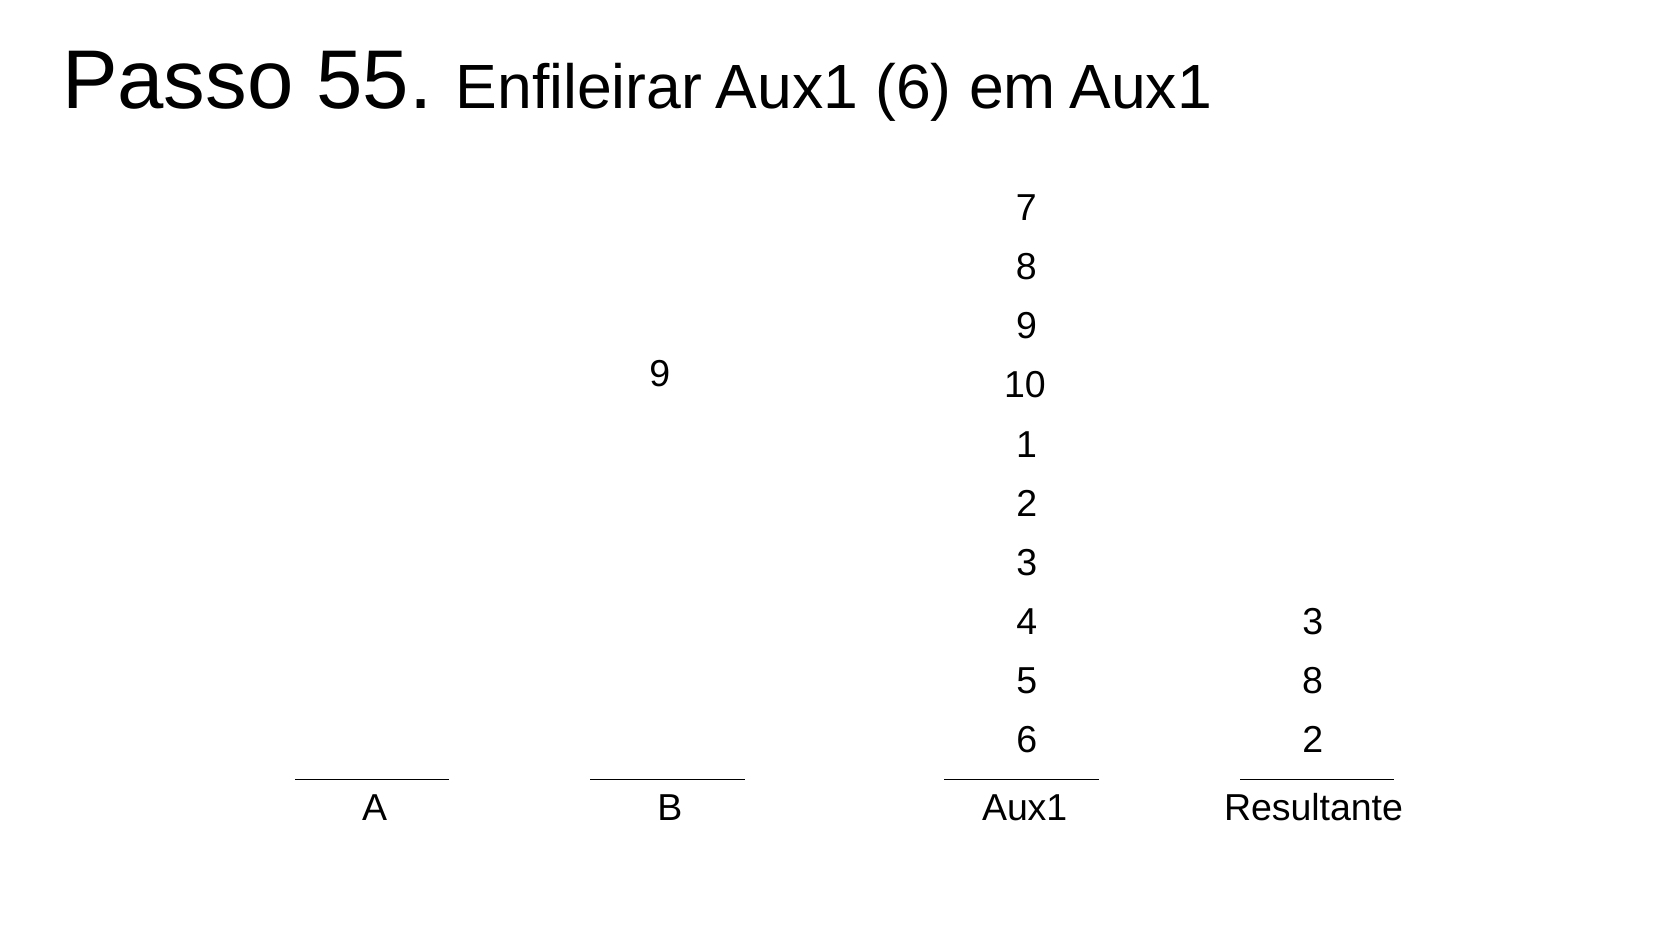

Passo 55. Enfileirar Aux1 (6) em Aux1
7
8
9
9
10
1
2
3
4
3
5
8
6
2
A
B
Aux1
Resultante